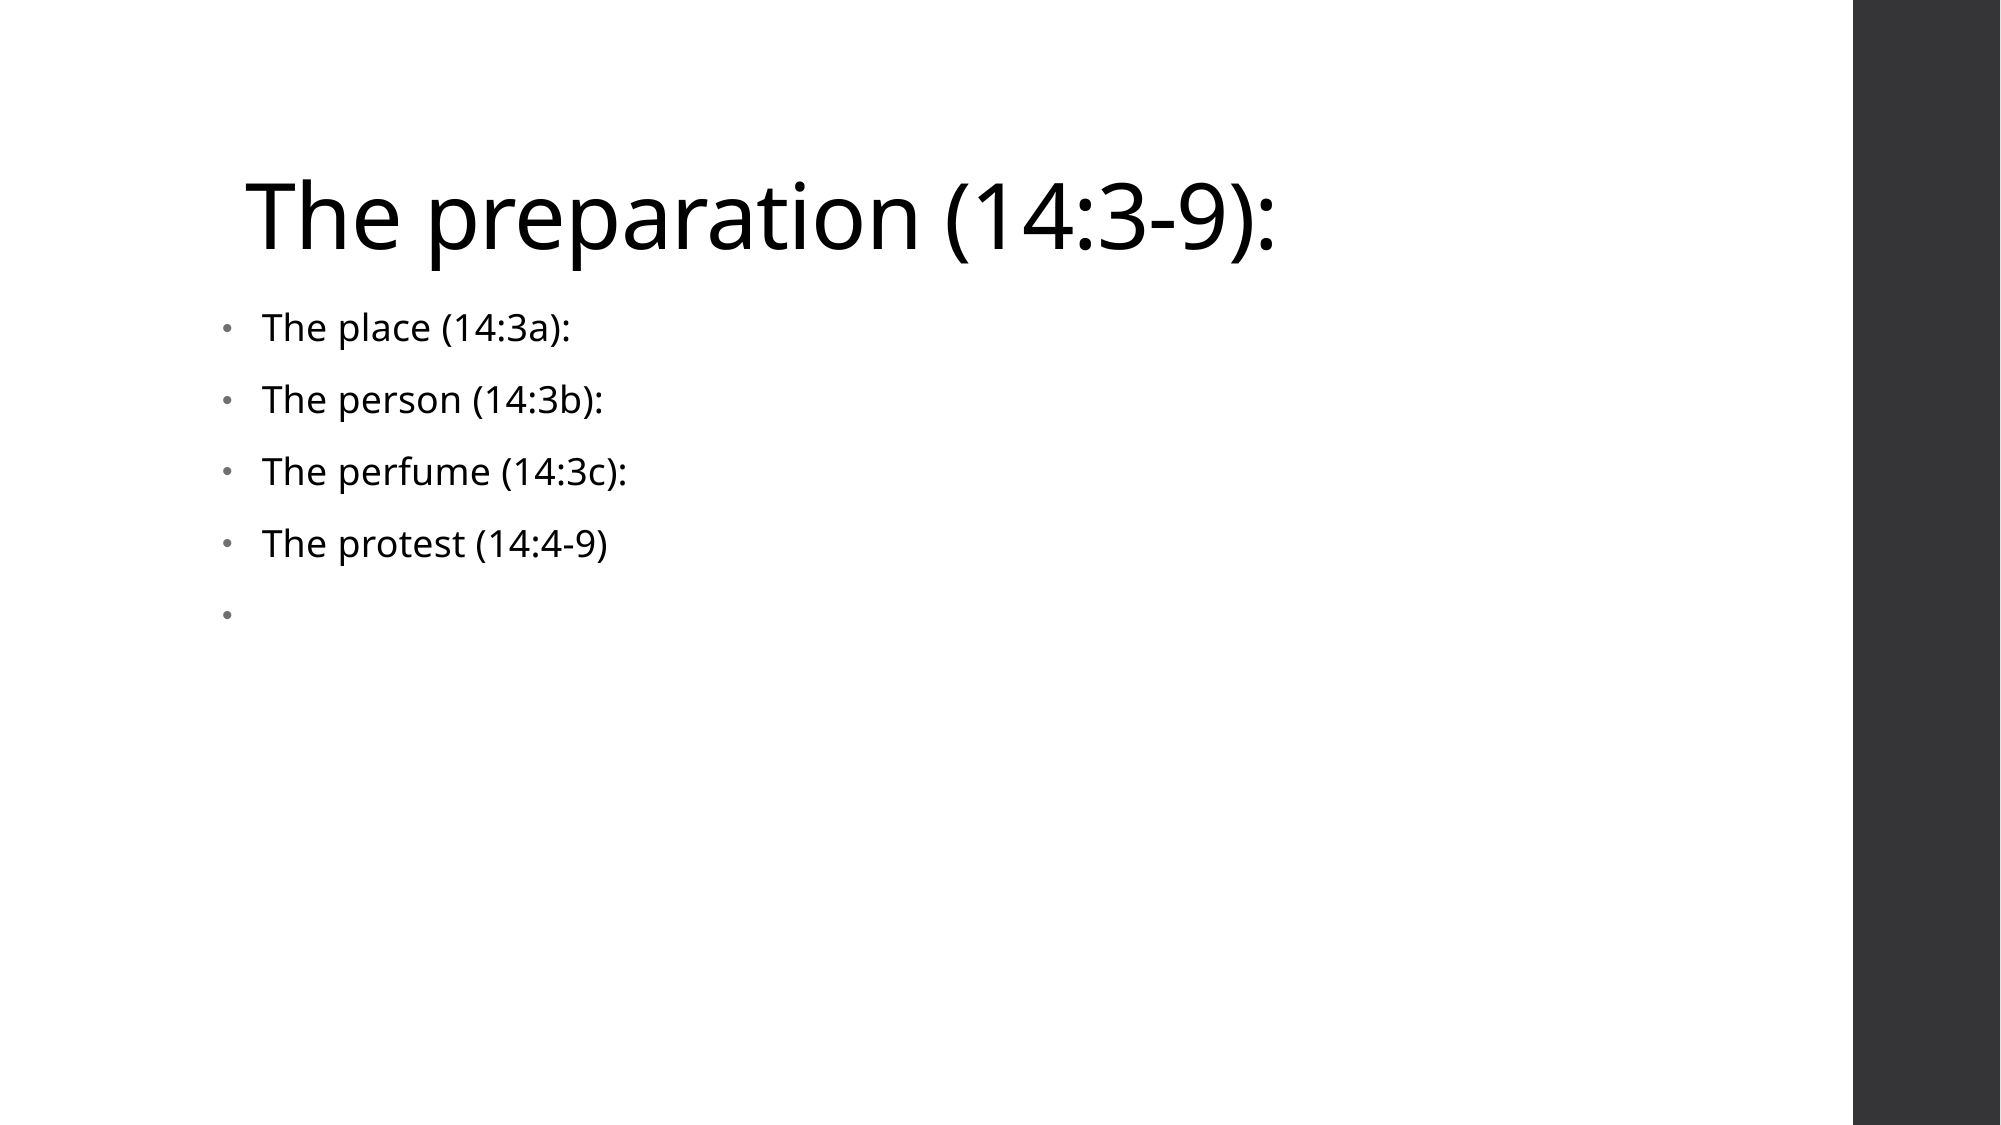

# The preparation (14:3-9):
 The place (14:3a):
 The person (14:3b):
 The perfume (14:3c):
 The protest (14:4-9)